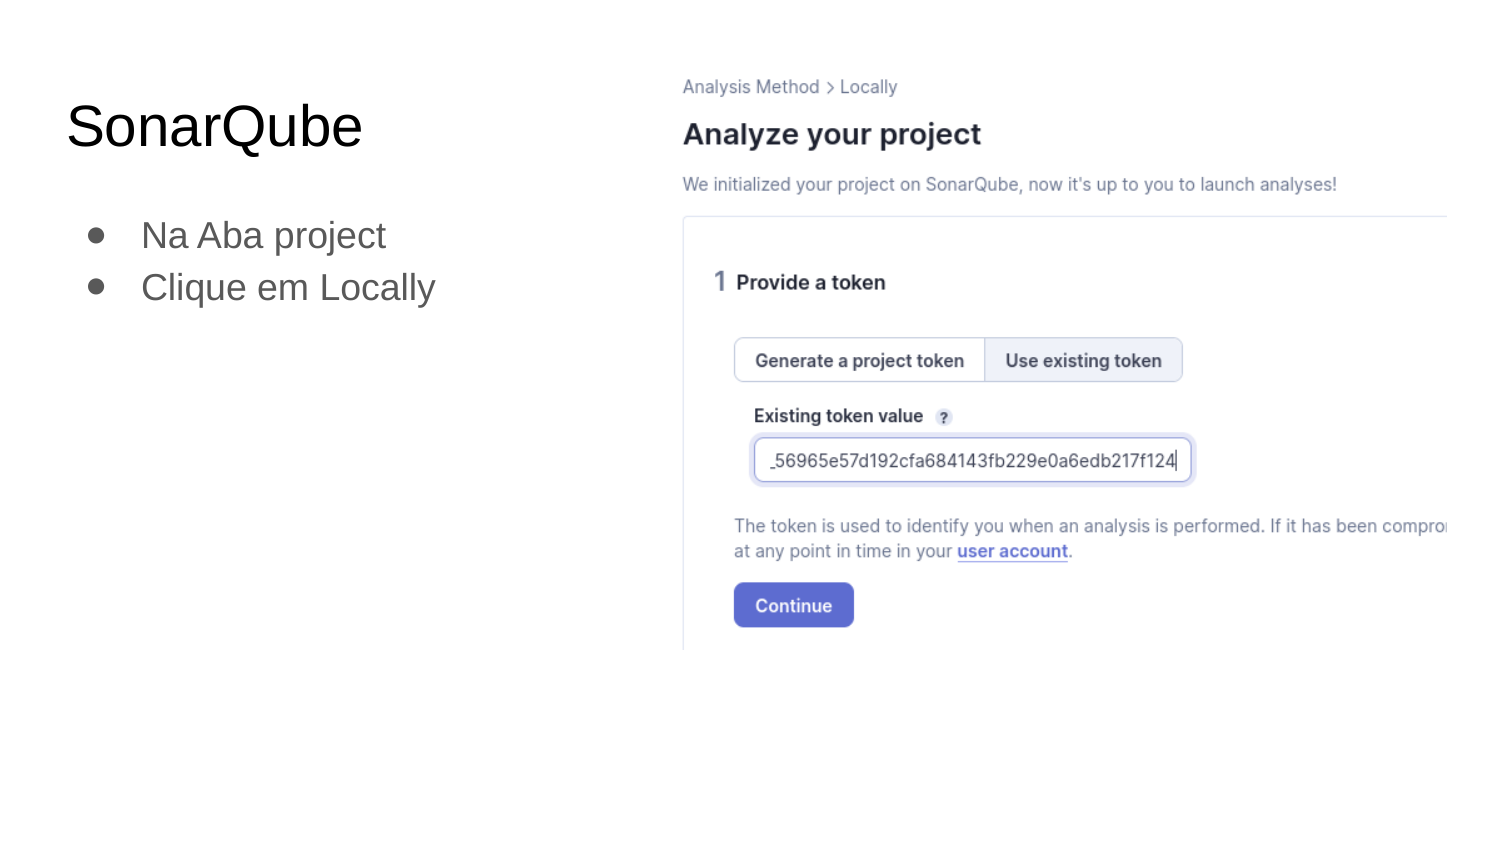

# SonarQube
Na Aba project
Clique em Locally